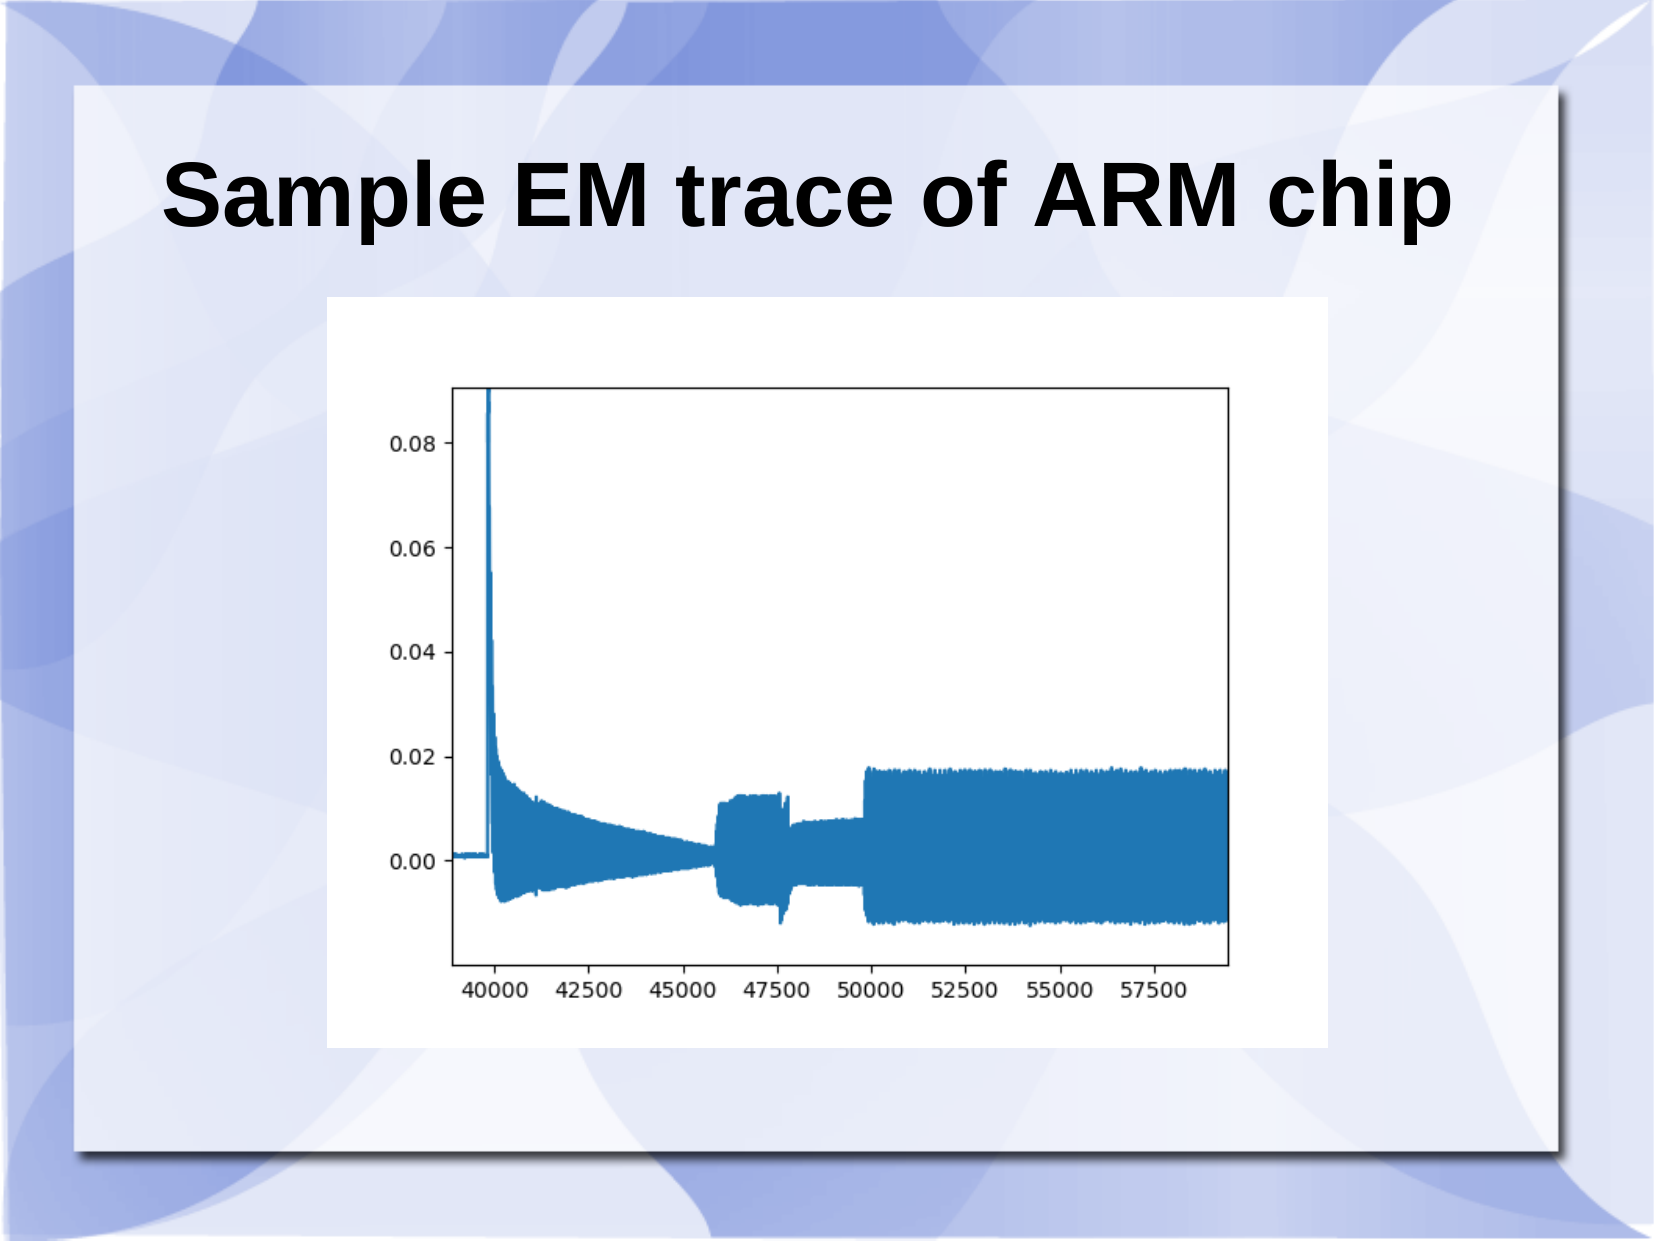

# Sample EM trace of ARM chip